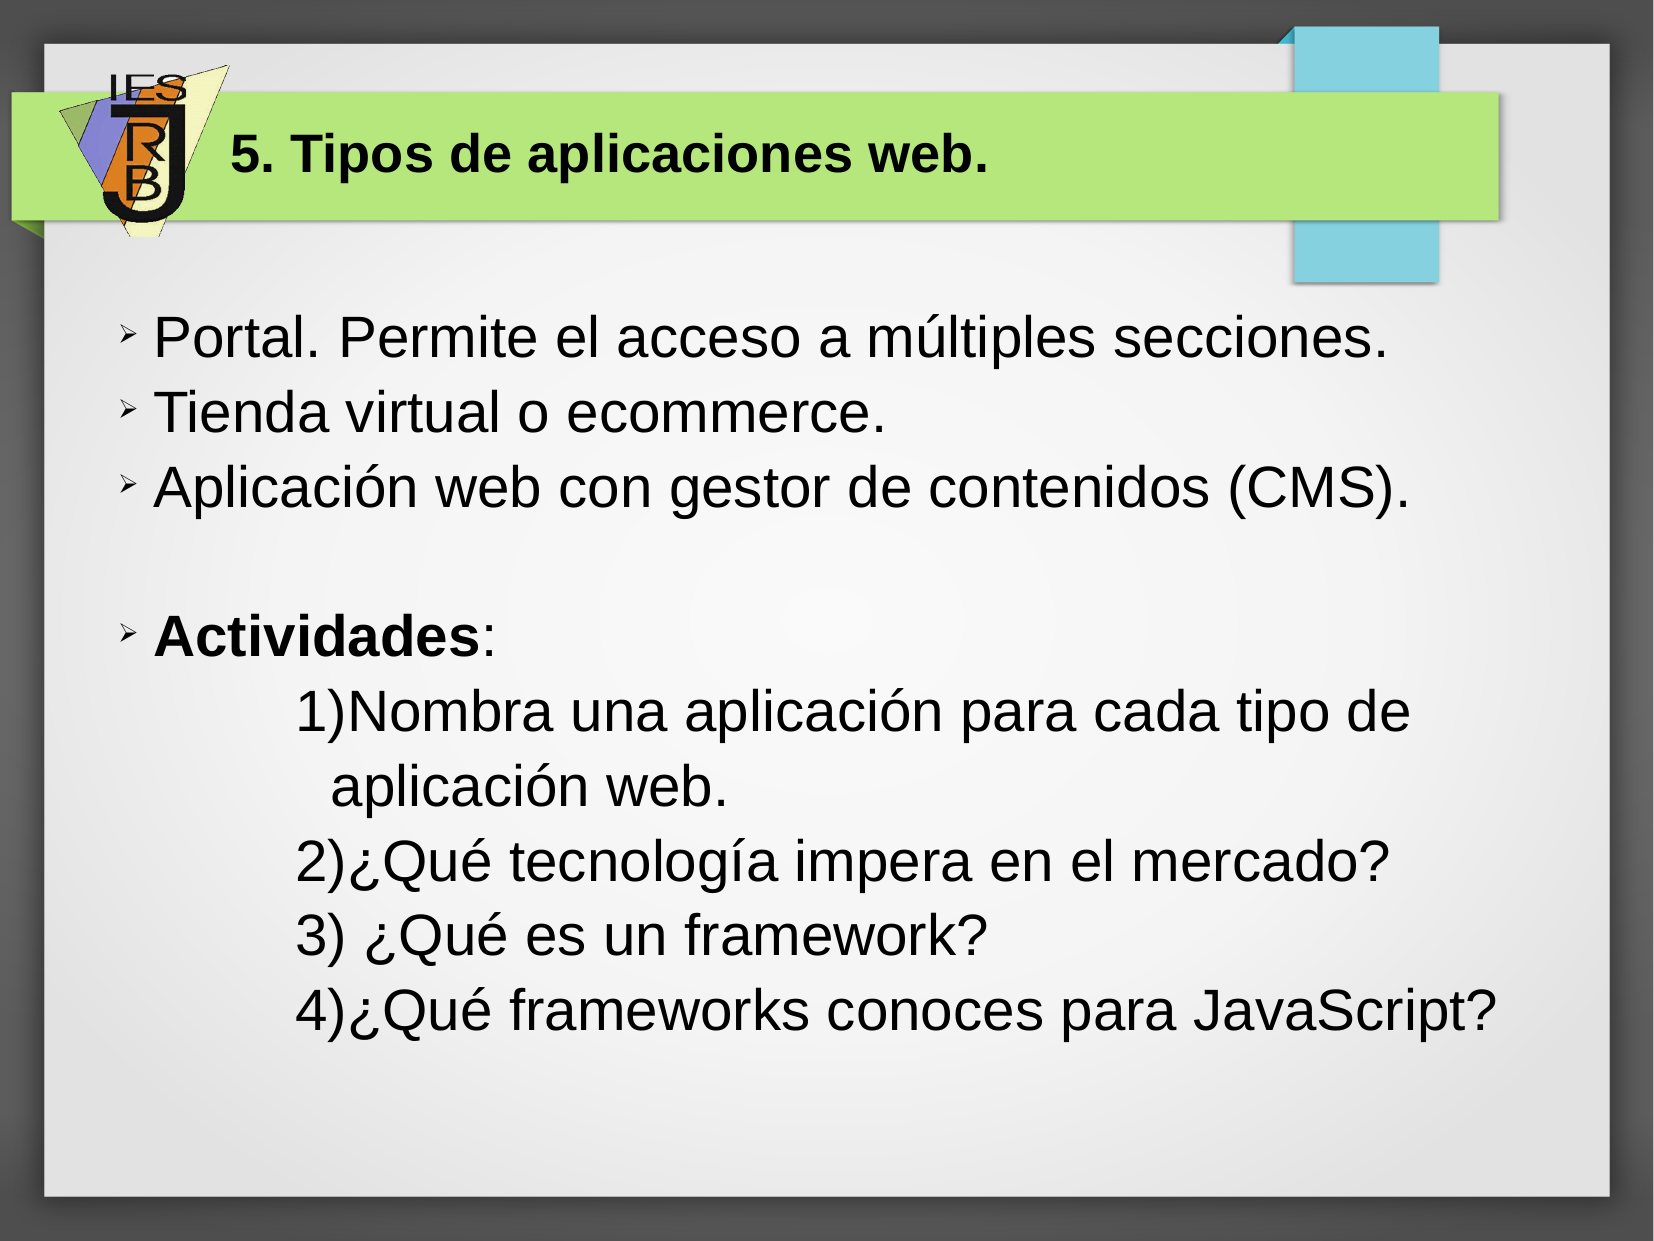

# 5. Tipos de aplicaciones web.
Portal. Permite el acceso a múltiples secciones.
Tienda virtual o ecommerce.
Aplicación web con gestor de contenidos (CMS).
Actividades:
Nombra una aplicación para cada tipo de aplicación web.
¿Qué tecnología impera en el mercado?
 ¿Qué es un framework?
¿Qué frameworks conoces para JavaScript?